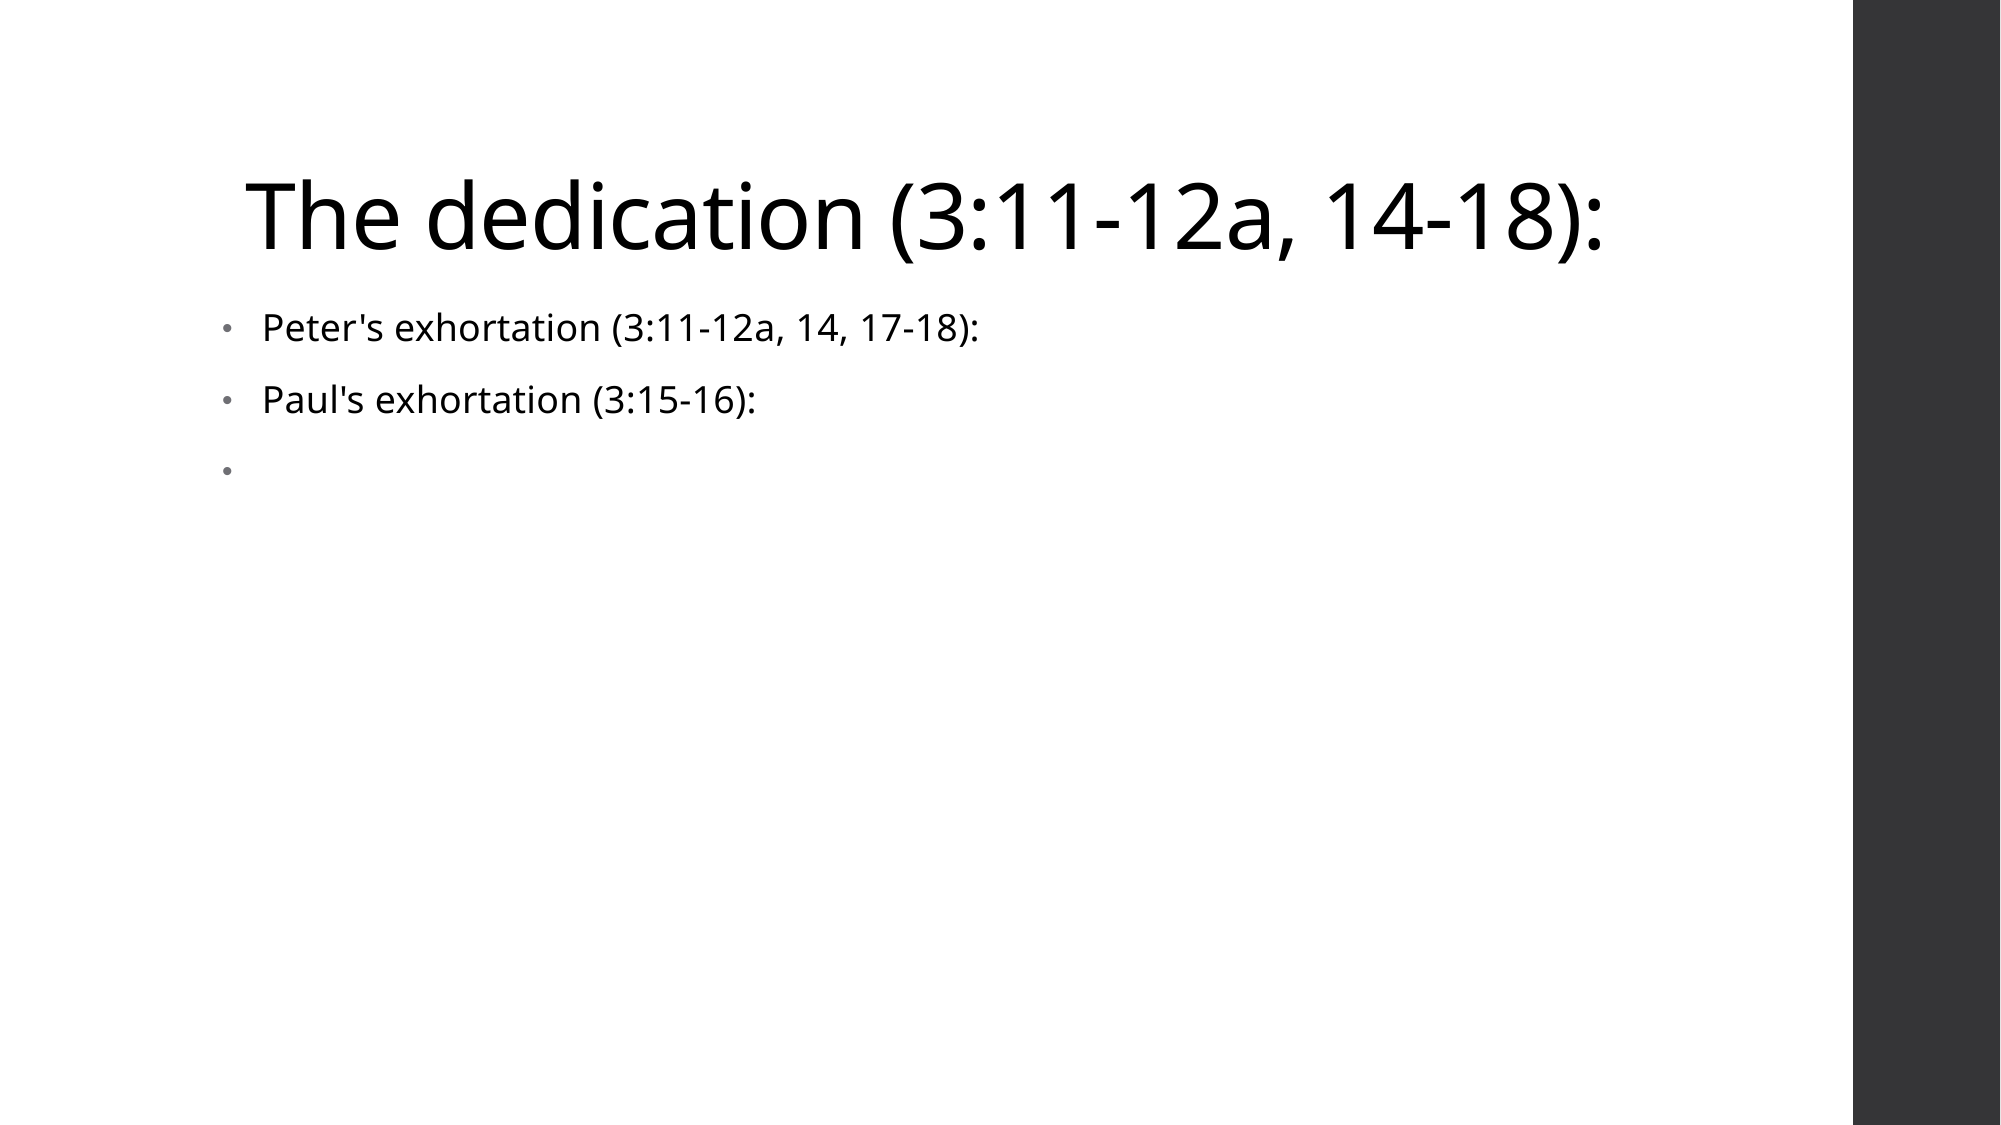

# The dedication (3:11-12a, 14-18):
 Peter's exhortation (3:11-12a, 14, 17-18):
 Paul's exhortation (3:15-16):